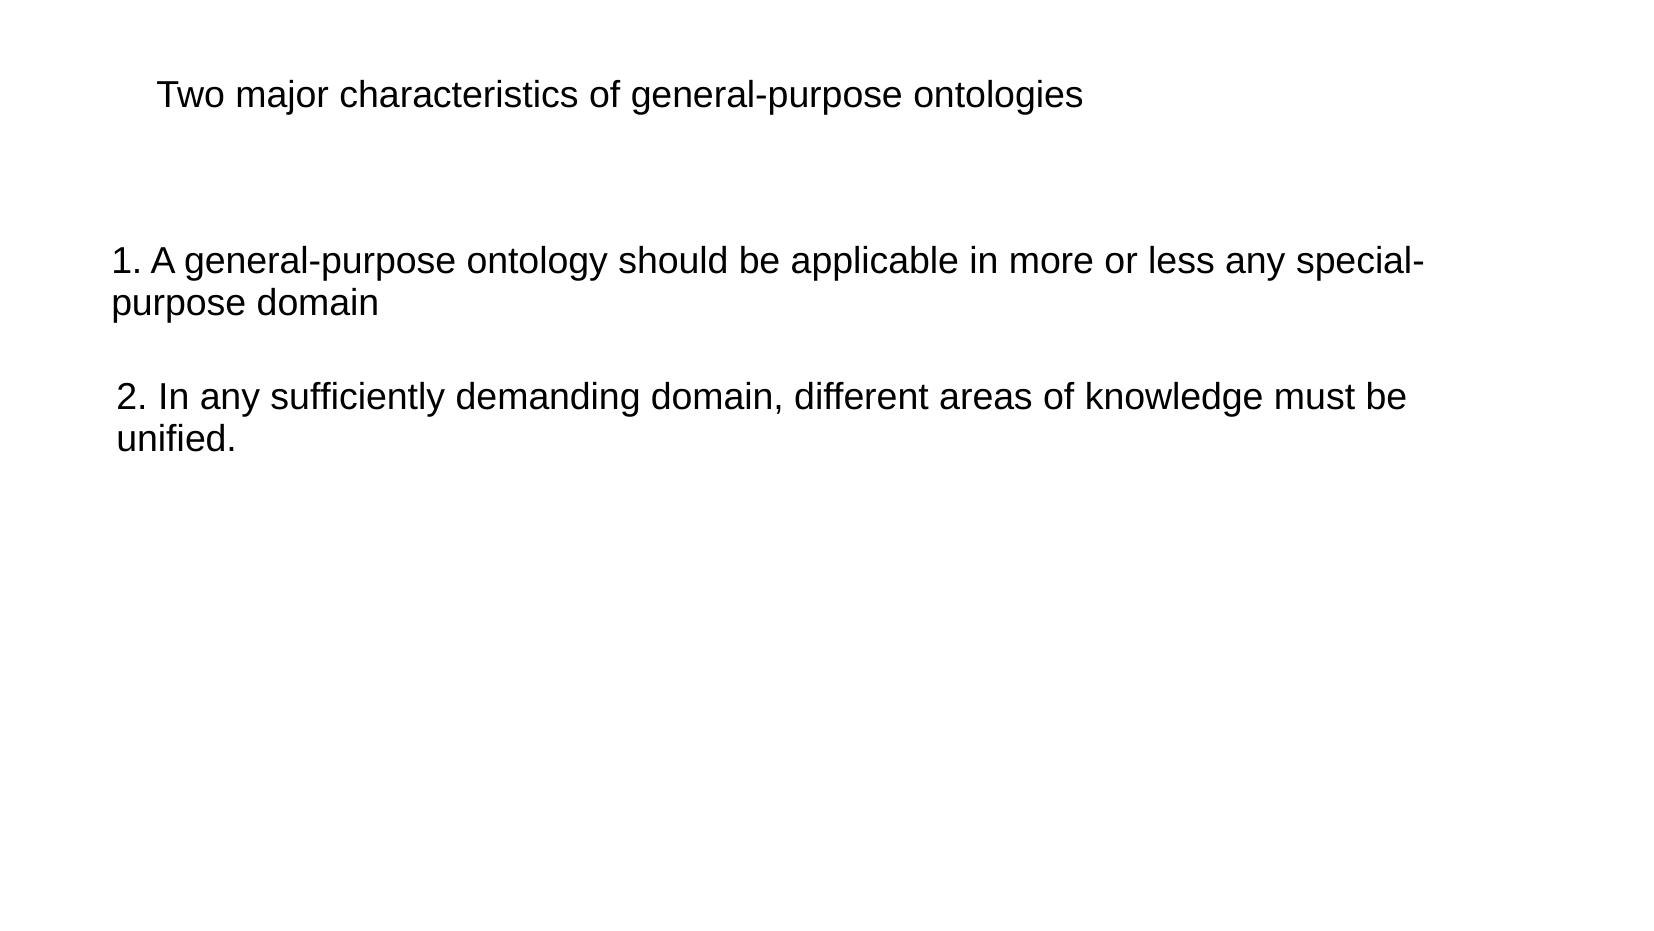

Two major characteristics of general-purpose ontologies
1. A general-purpose ontology should be applicable in more or less any special-purpose domain
2. In any sufﬁciently demanding domain, different areas of knowledge must be uniﬁed.